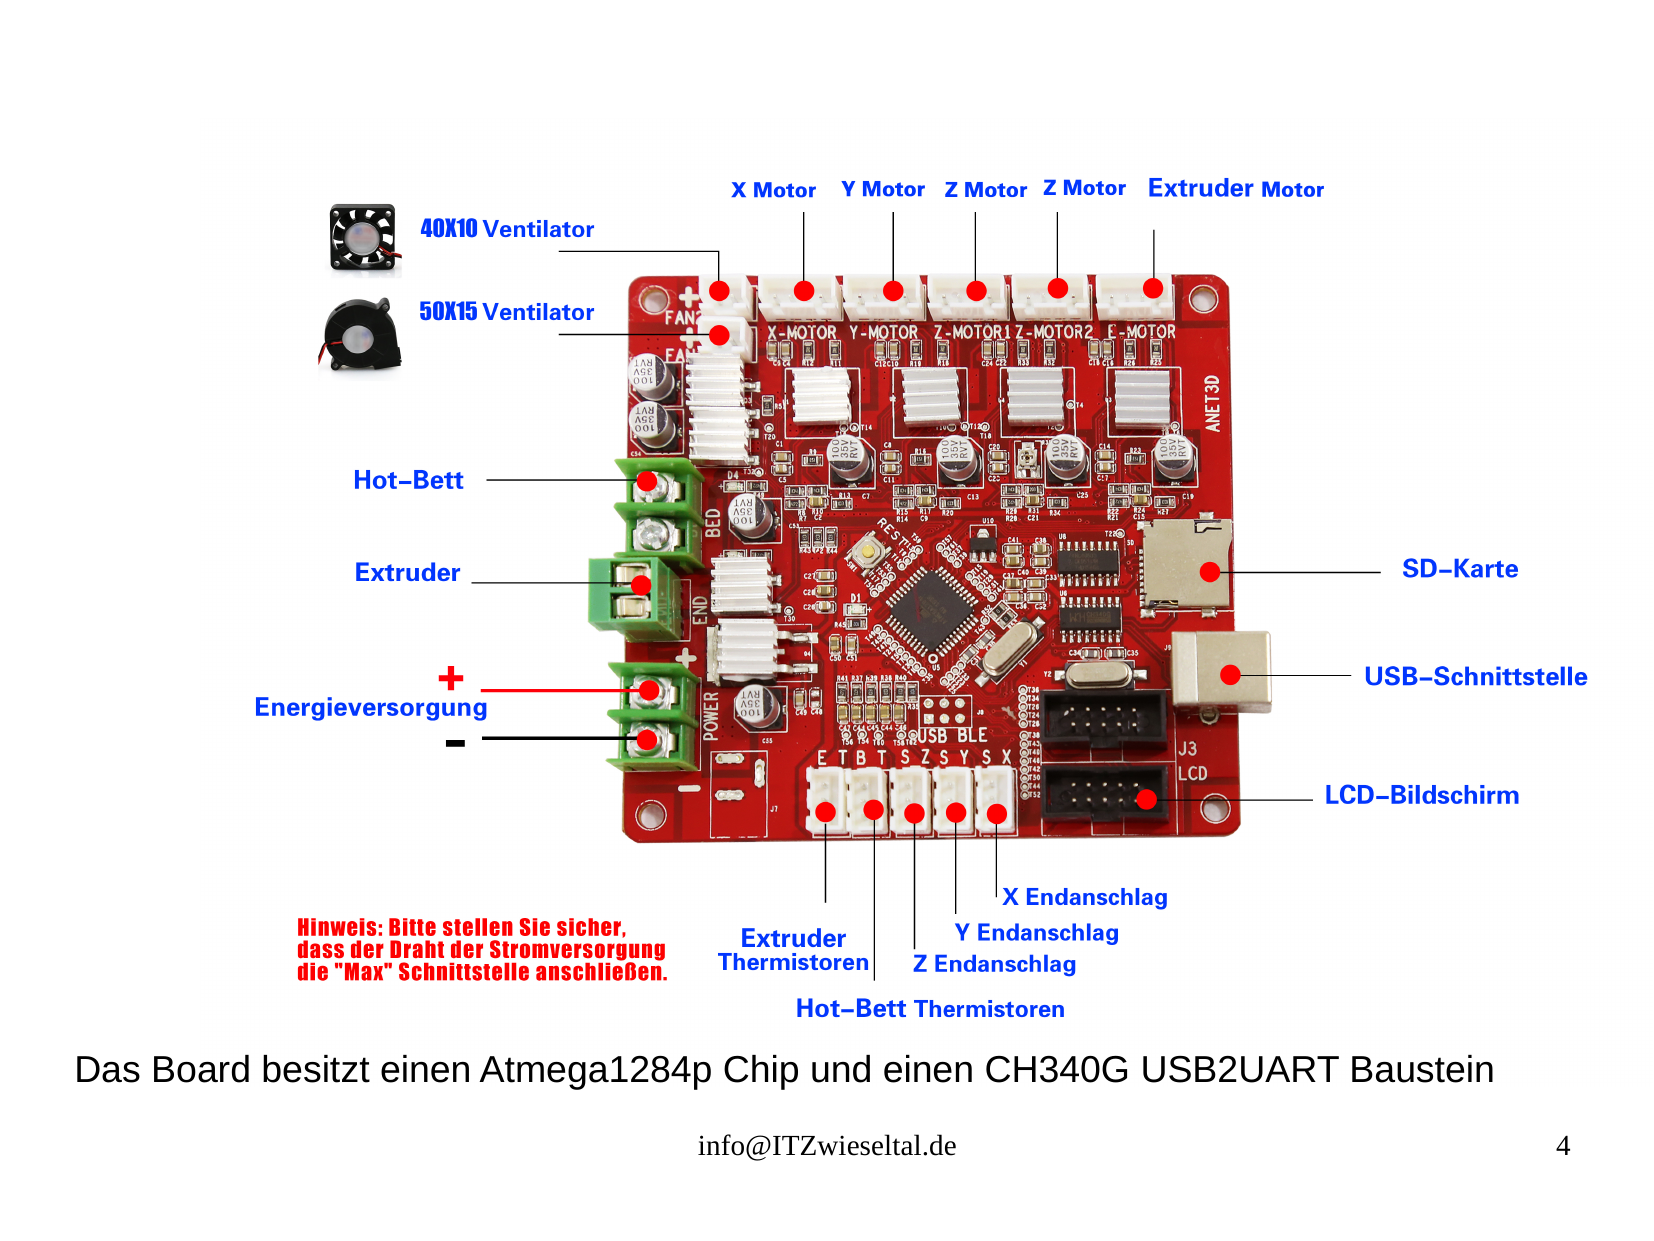

Das Board besitzt einen Atmega1284p Chip und einen CH340G USB2UART Baustein
info@ITZwieseltal.de
4